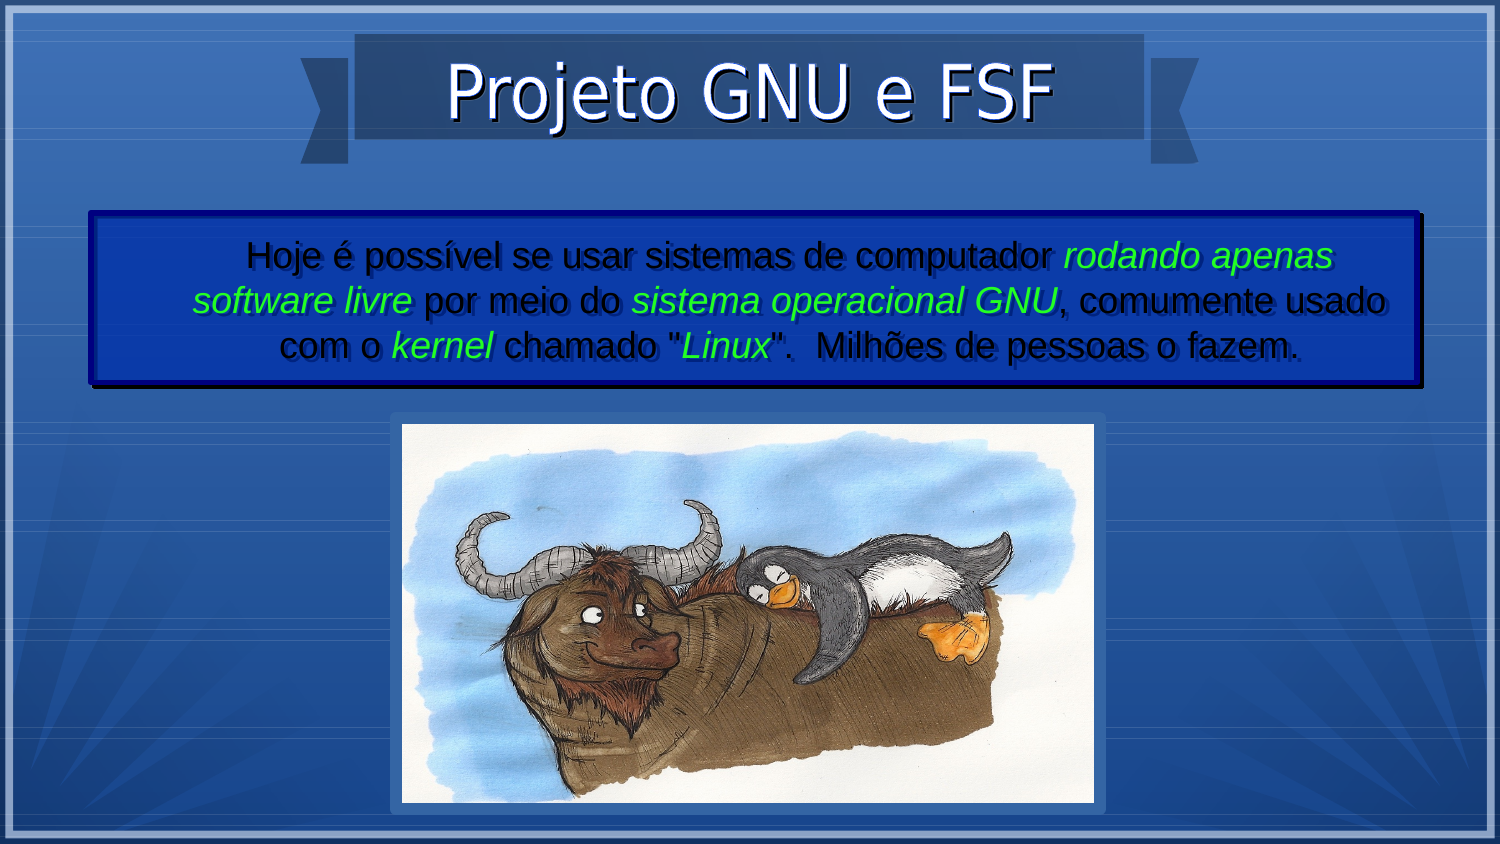

# Projeto GNU e FSF
Hoje é possível se usar sistemas de computador rodando apenas software livre por meio do sistema operacional GNU, comumente usado com o kernel chamado "Linux". Milhões de pessoas o fazem.